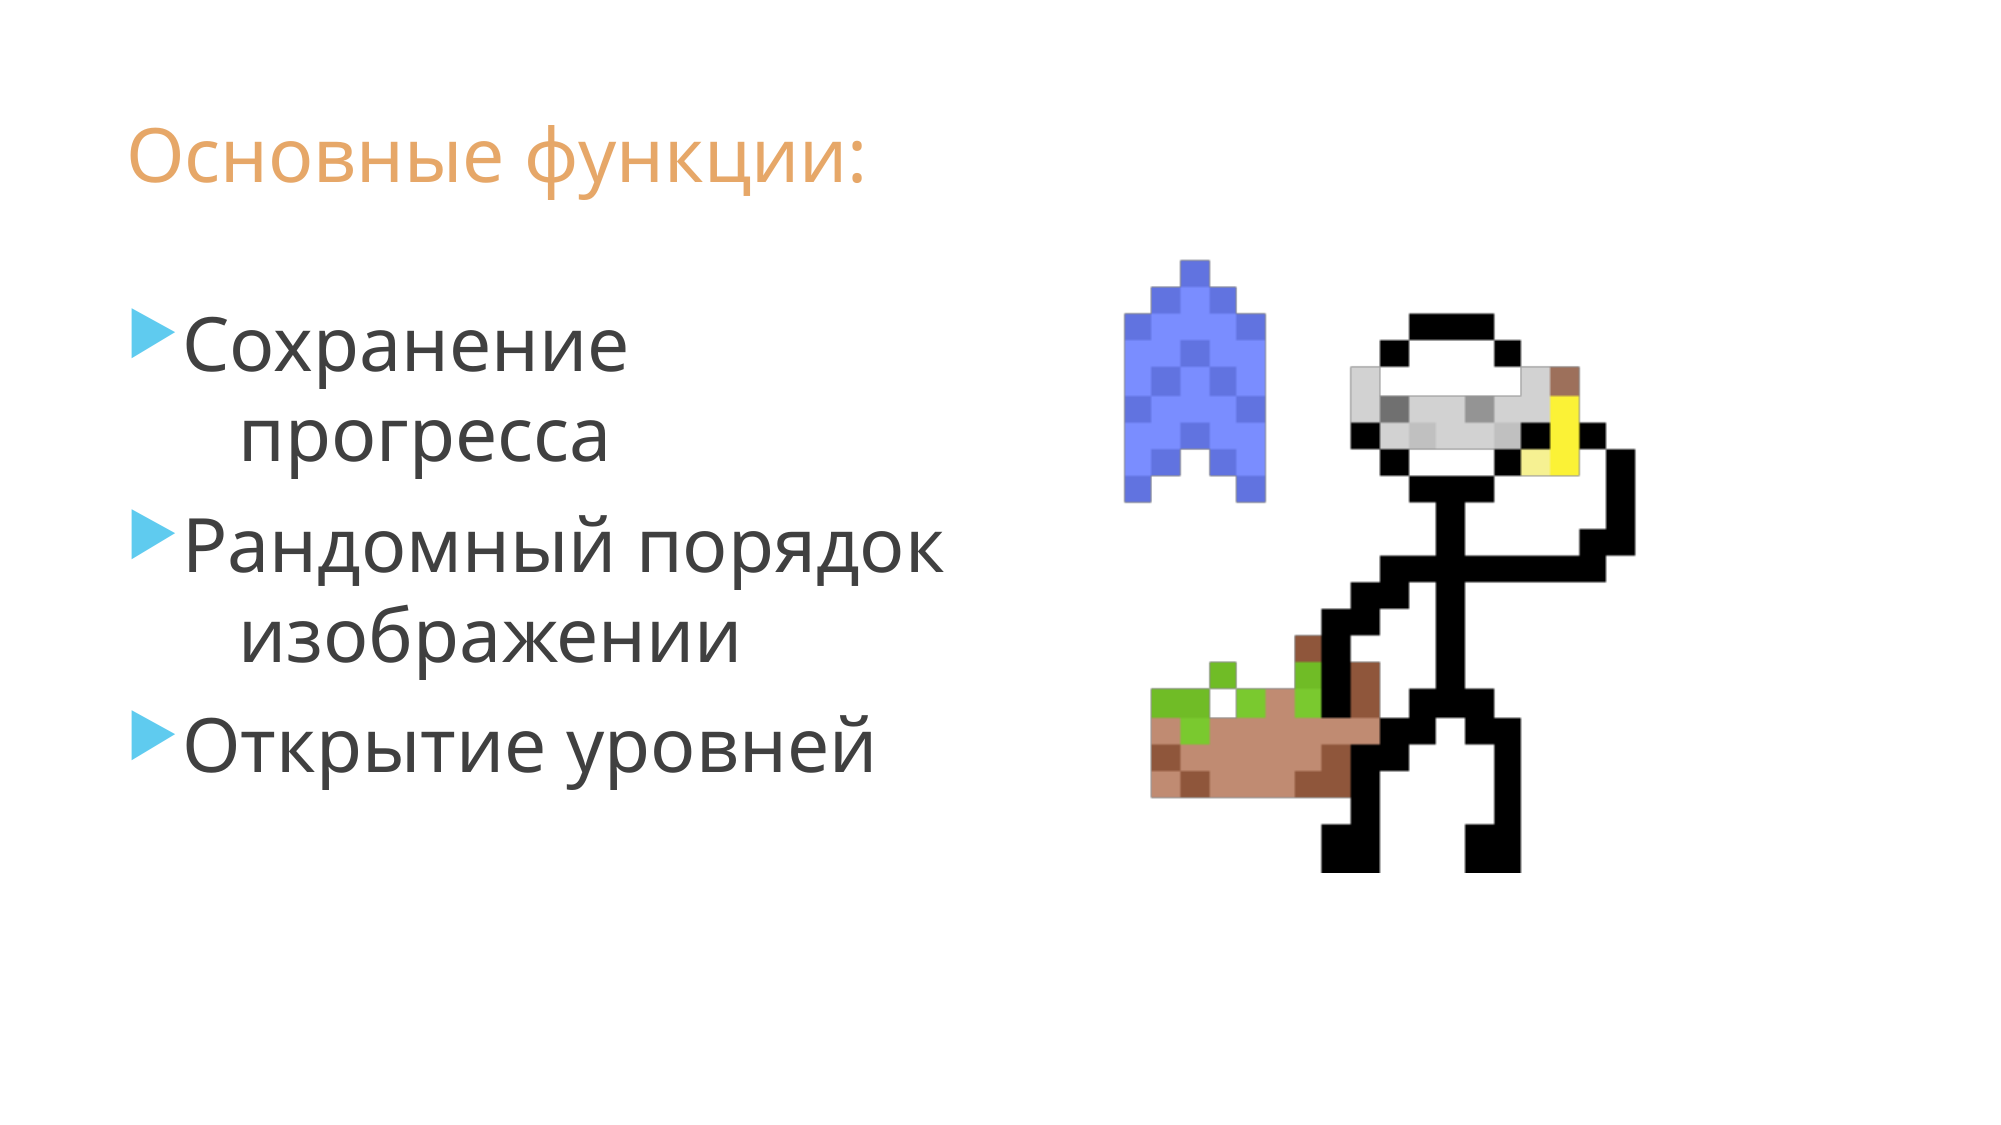

# Основные функции:
Сохранение прогресса
Рандомный порядок изображении
Открытие уровней